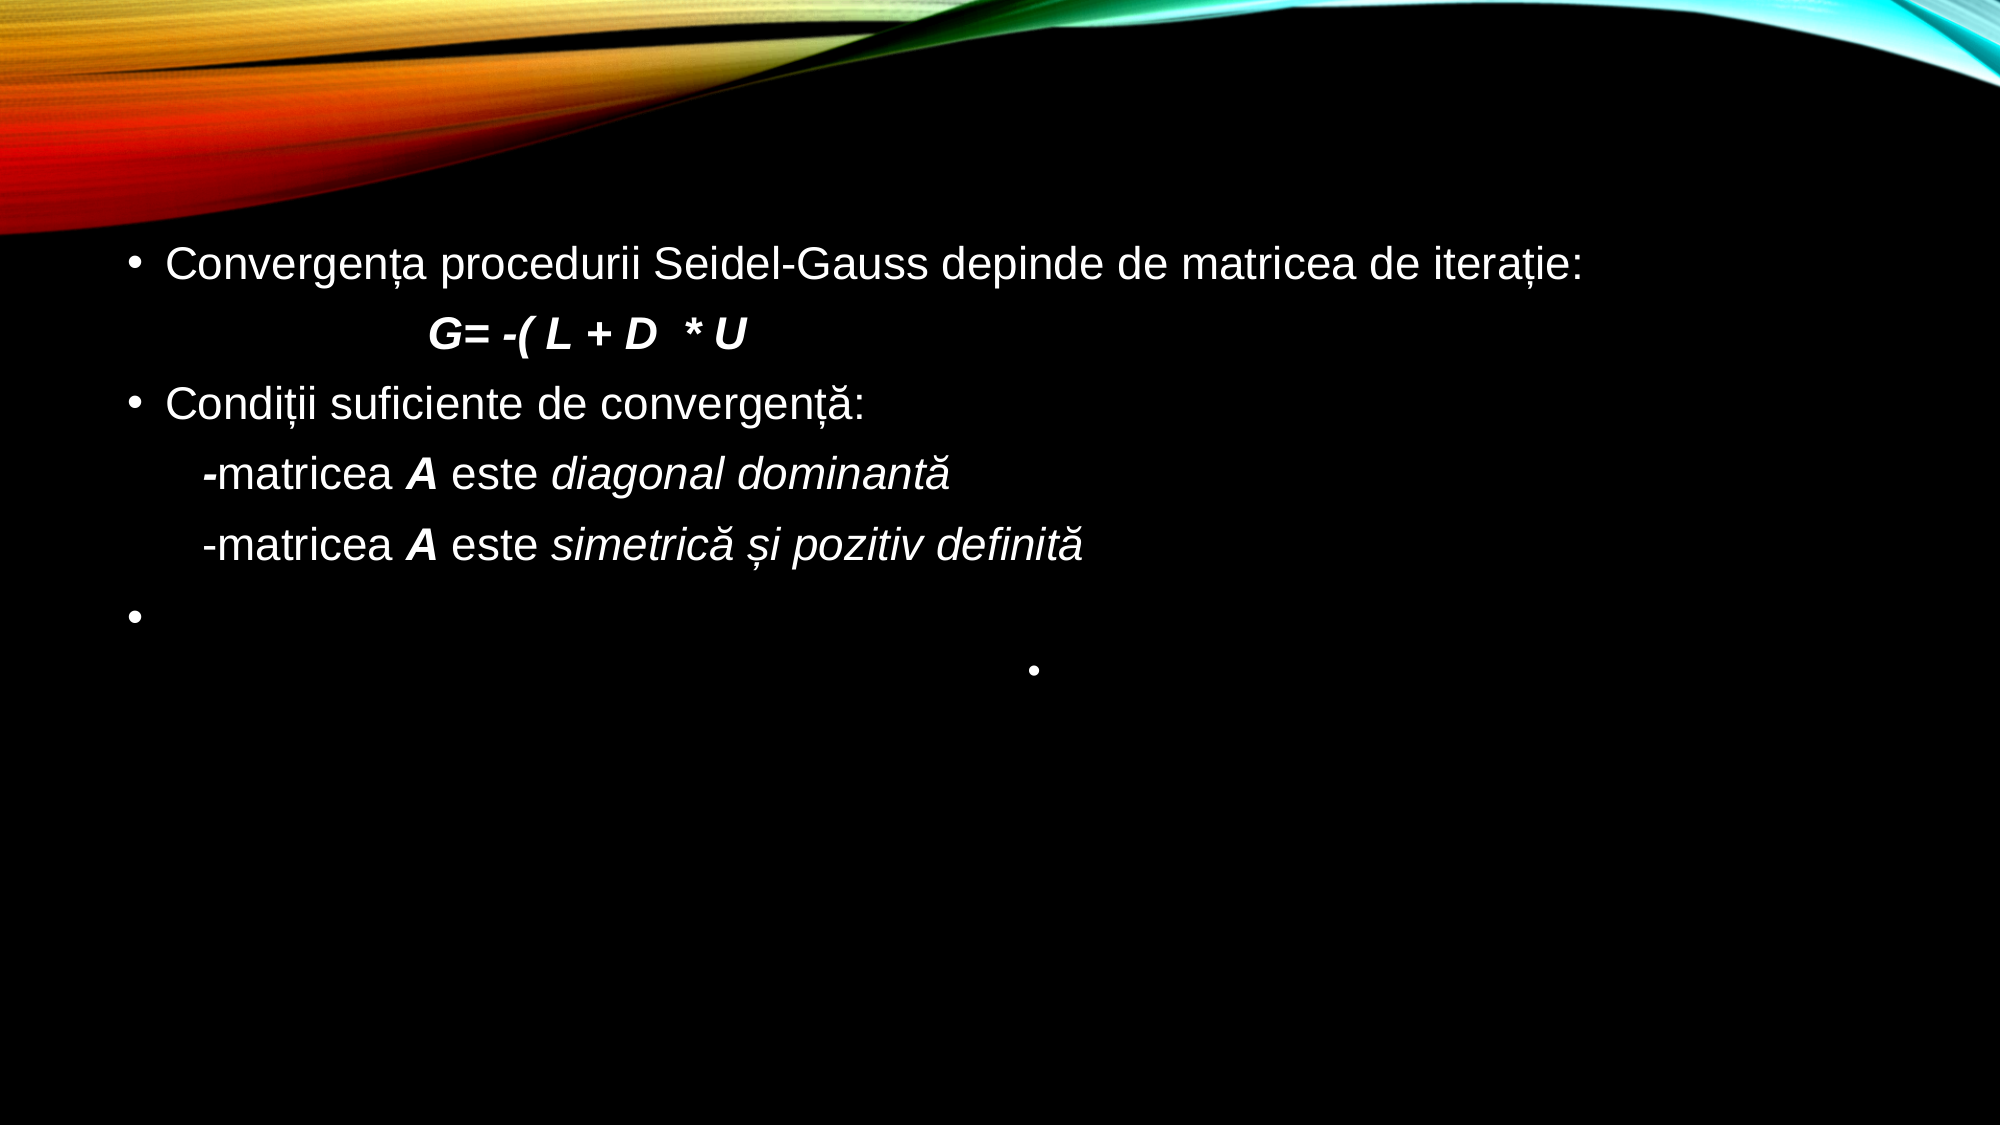

# Convergența procedurii Seidel-Gauss depinde de matricea de iterație:
				G= -( L + D * U
Condiții suficiente de convergență:
	-matricea A este diagonal dominantă
	-matricea A este simetrică și pozitiv definită
GGGGG